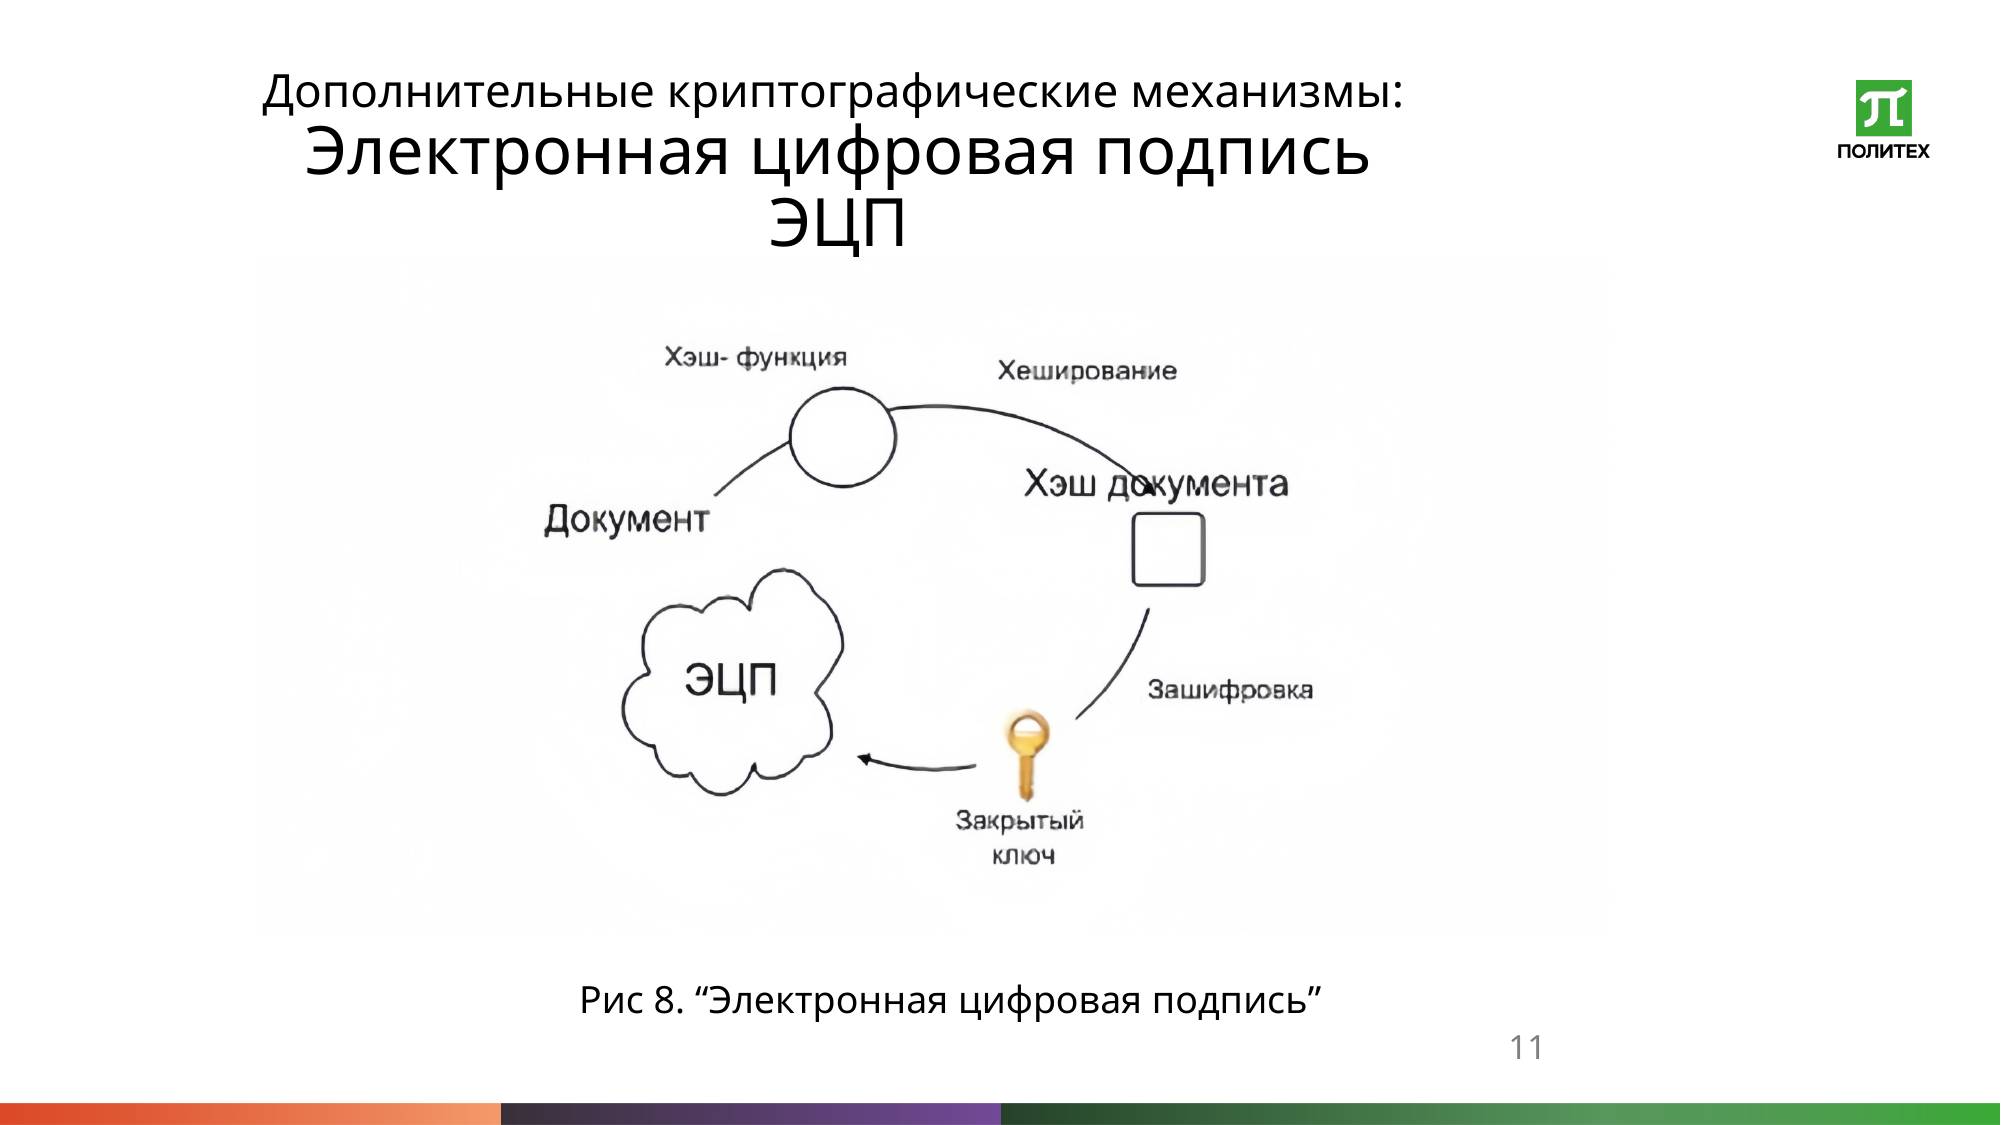

# Дополнительные криптографические механизмы: Электронная цифровая подпись ЭЦП
Рис 8. “Электронная цифровая подпись”